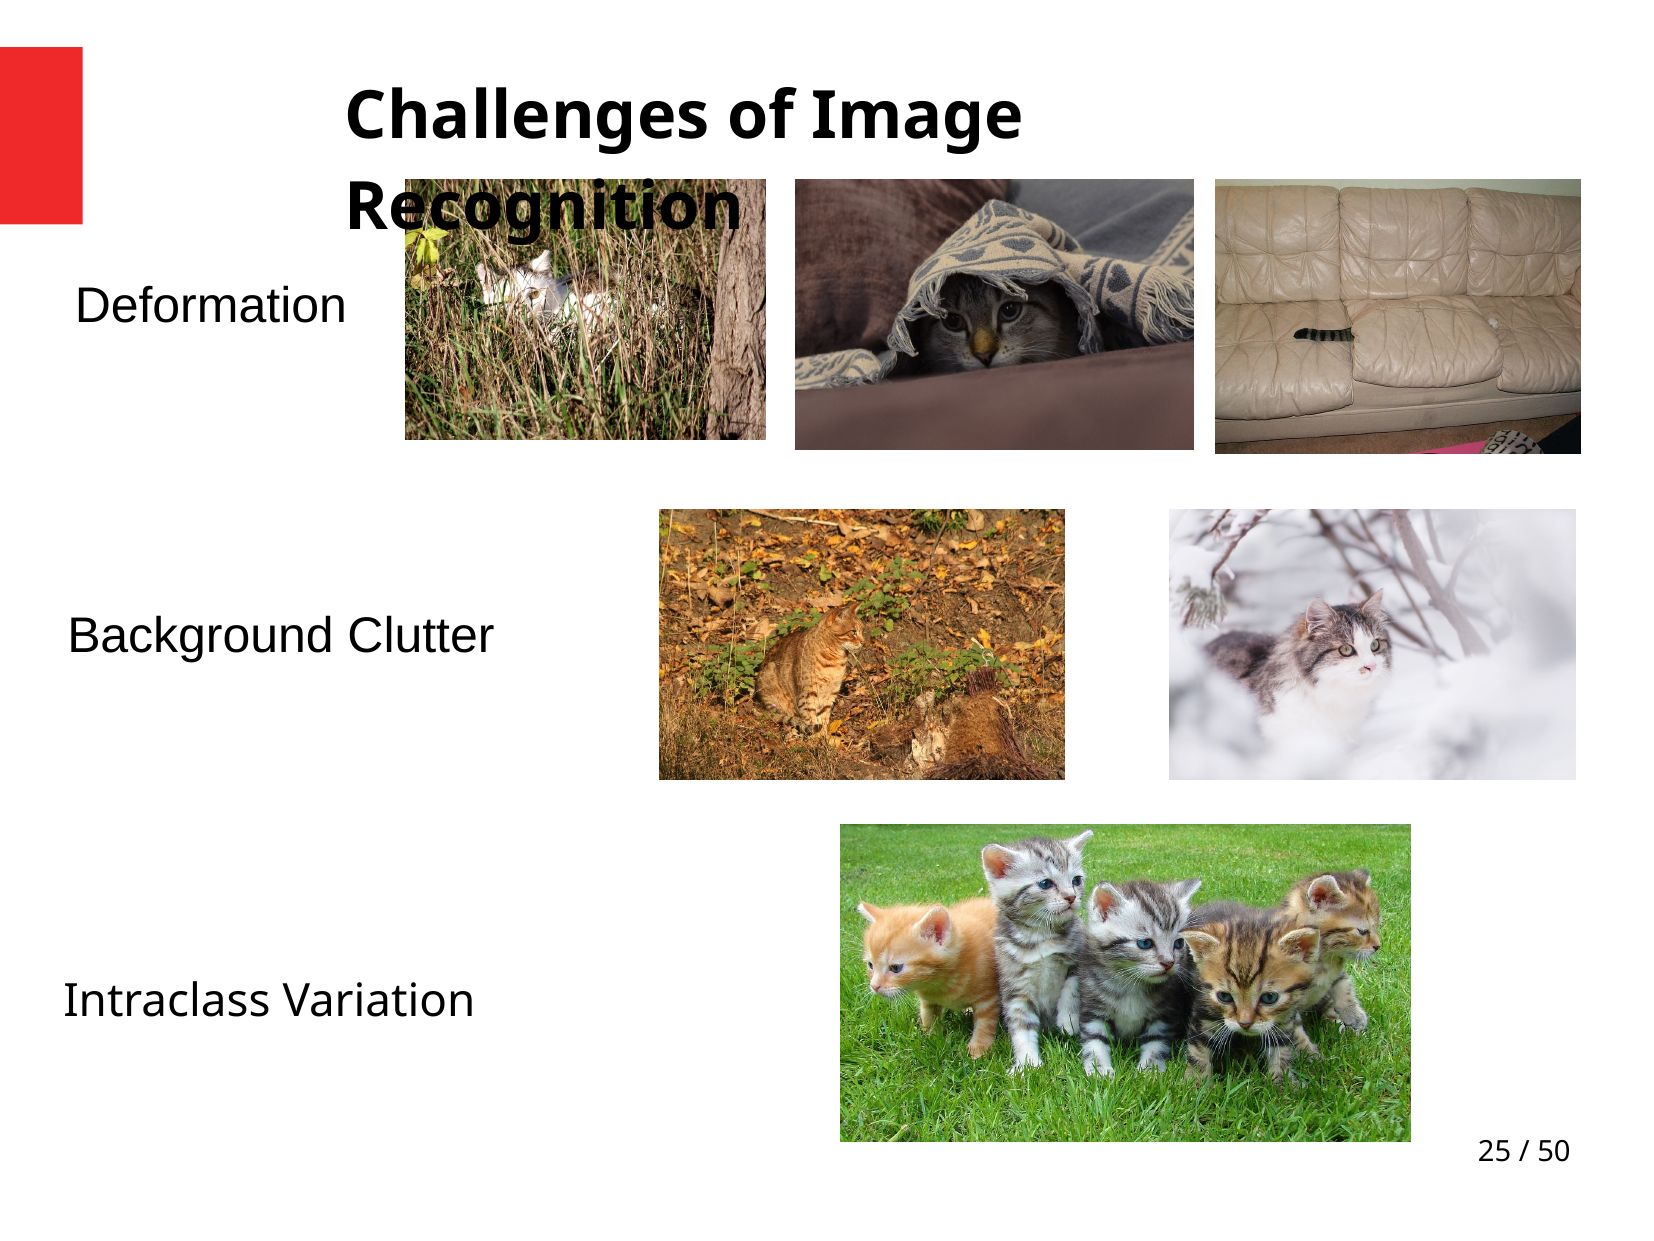

Challenges of Image Recognition
Deformation
Background Clutter
Intraclass Variation
25